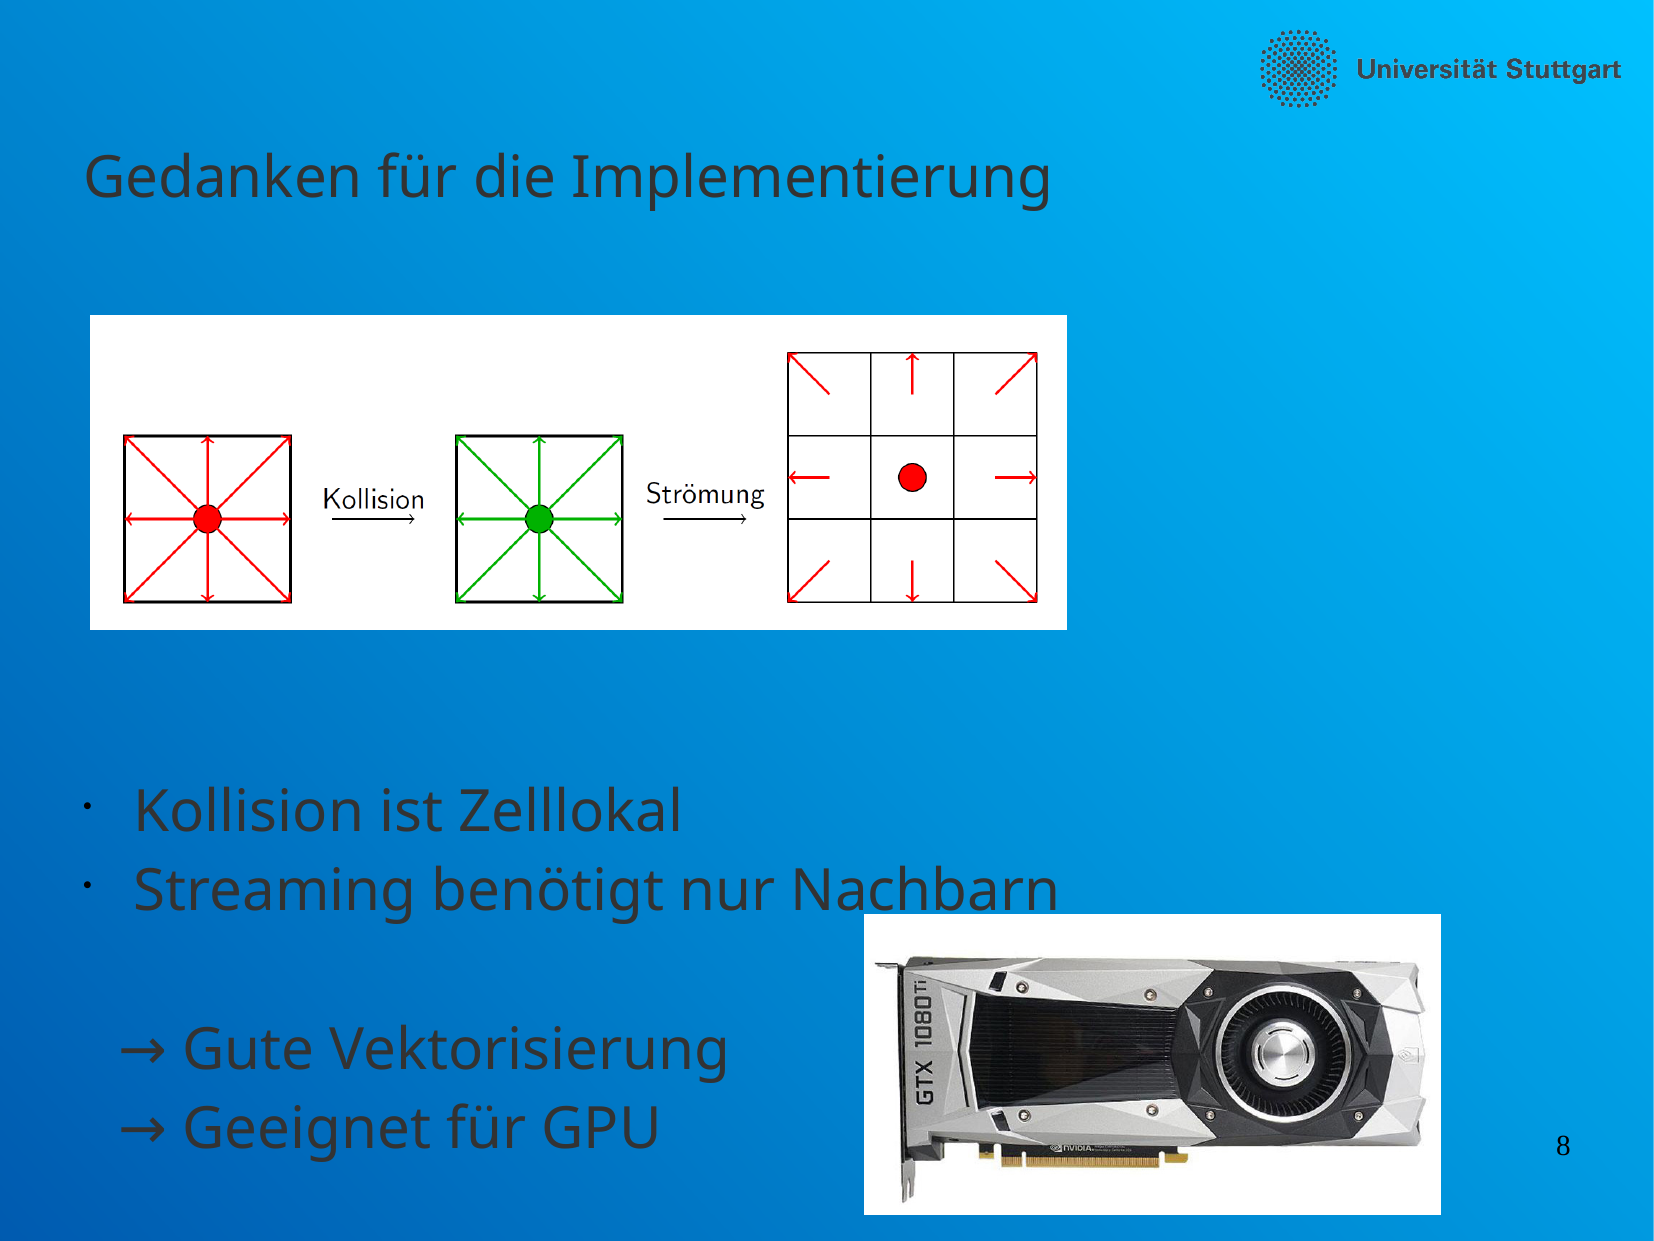

Gedanken für die Implementierung
 Kollision ist Zelllokal
 Streaming benötigt nur Nachbarn
→ Gute Vektorisierung
→ Geeignet für GPU
#
8